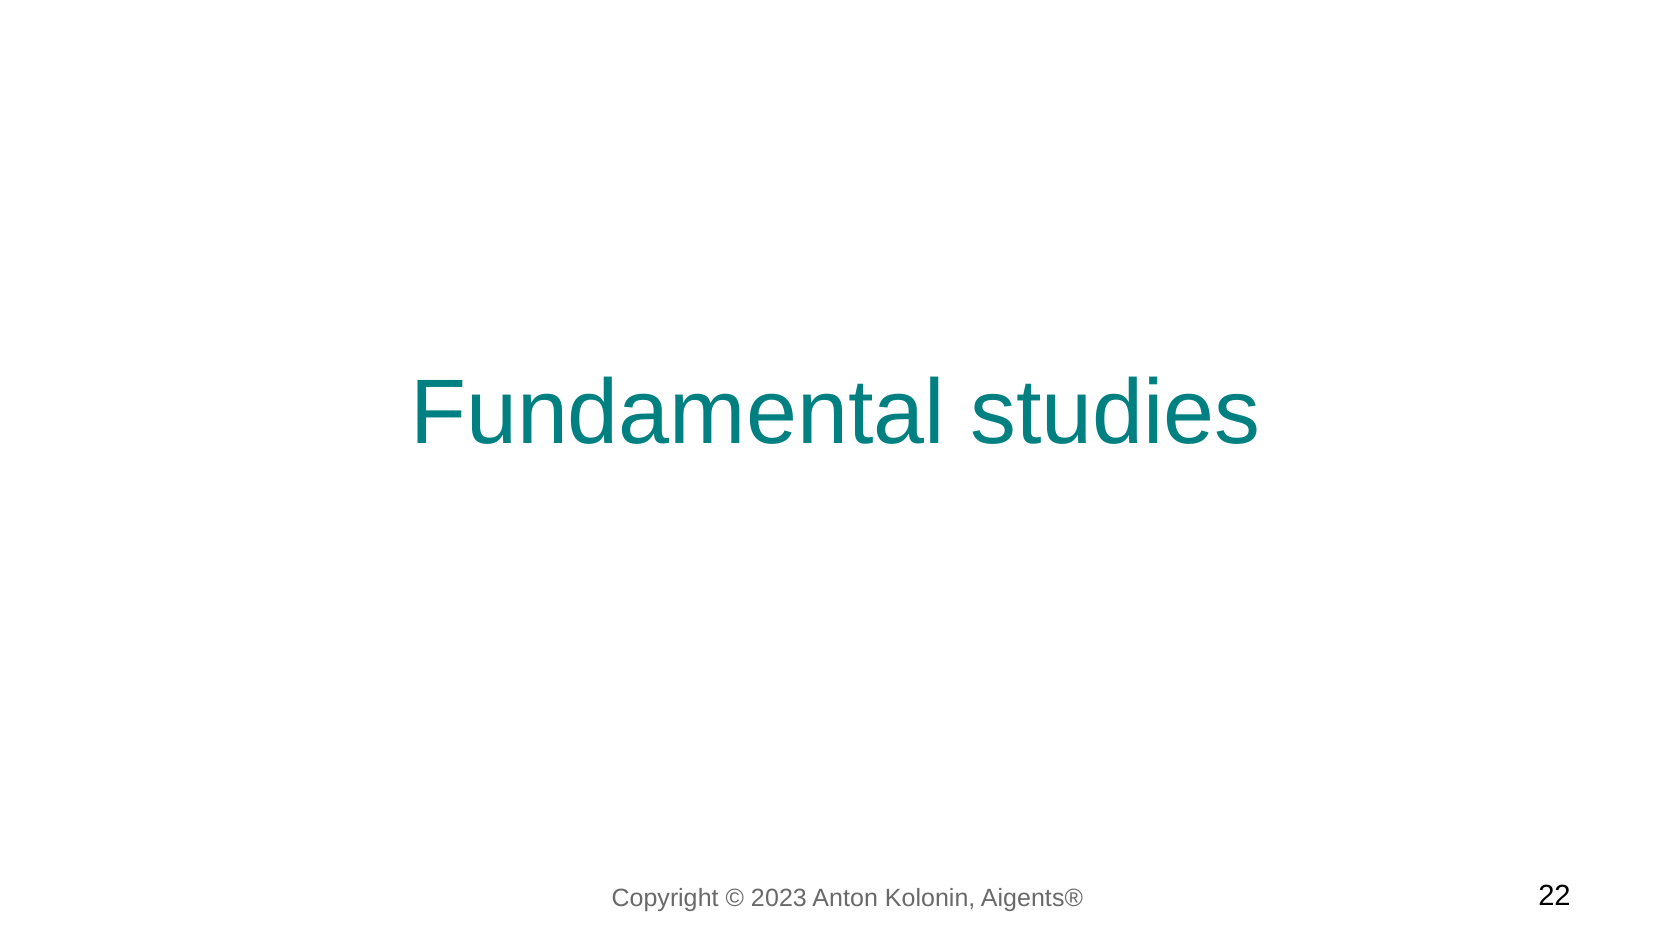

Fundamental studies
Copyright © 2023 Anton Kolonin, Aigents®
22